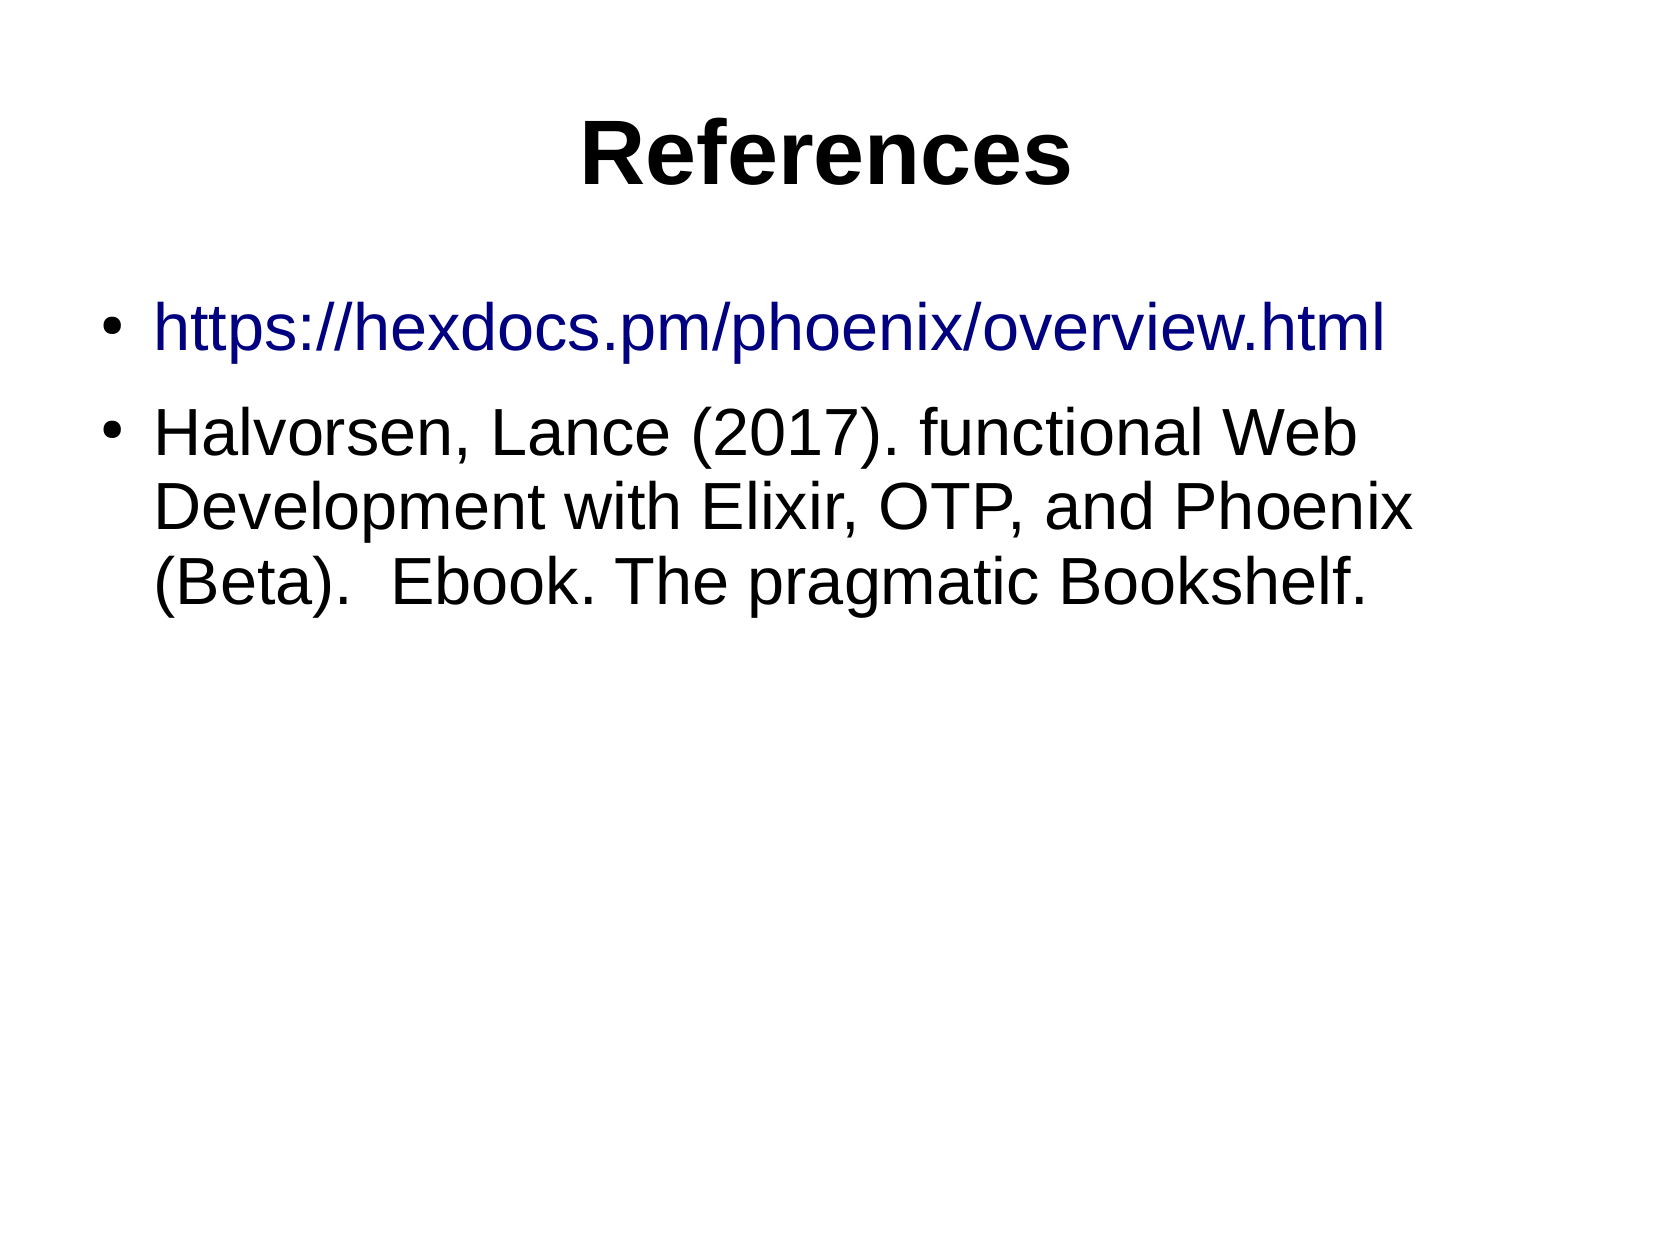

# References
https://hexdocs.pm/phoenix/overview.html
Halvorsen, Lance (2017). functional Web Development with Elixir, OTP, and Phoenix (Beta). Ebook. The pragmatic Bookshelf.